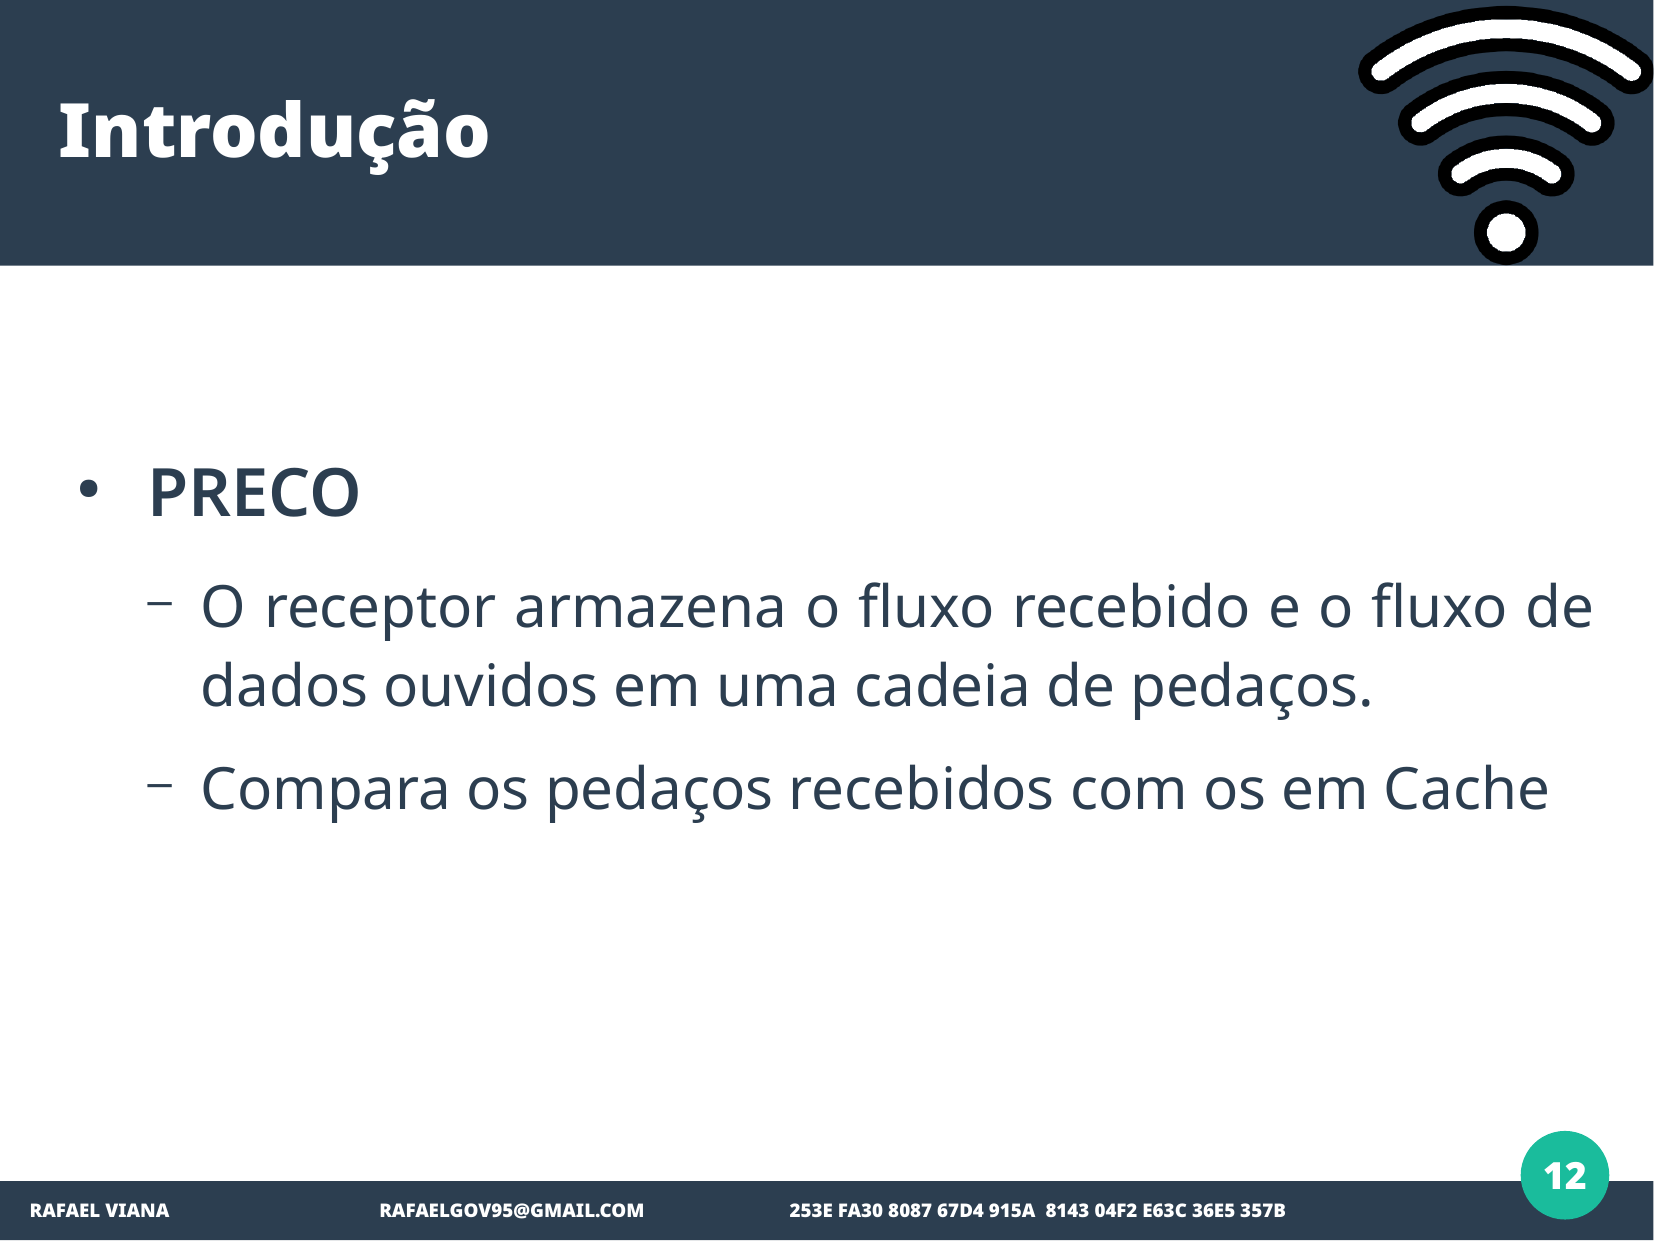

# Introdução
 PRECO
O receptor armazena o fluxo recebido e o fluxo de dados ouvidos em uma cadeia de pedaços.
Compara os pedaços recebidos com os em Cache
12
RAFAEL VIANA RAFAELGOV95@GMAIL.COM 253E FA30 8087 67D4 915A 8143 04F2 E63C 36E5 357B